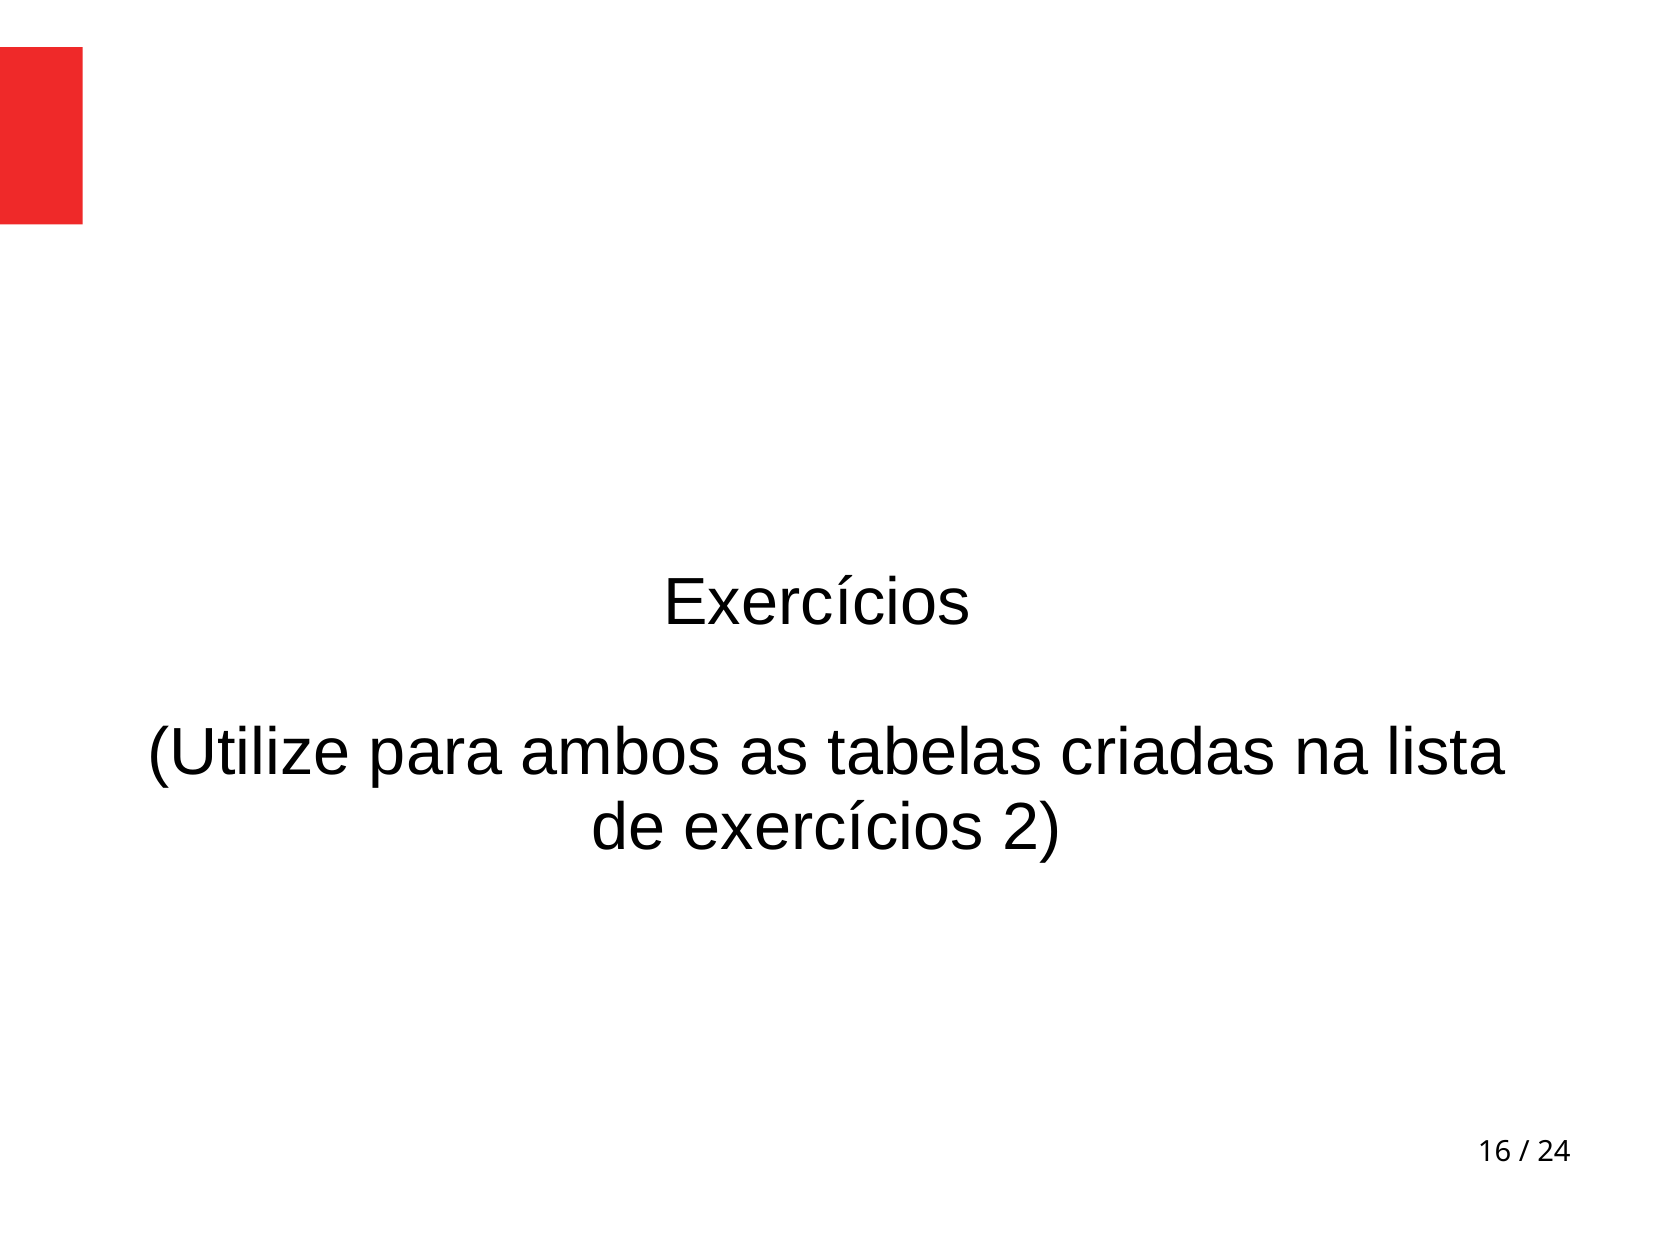

#
Exercícios
(Utilize para ambos as tabelas criadas na lista de exercícios 2)
16